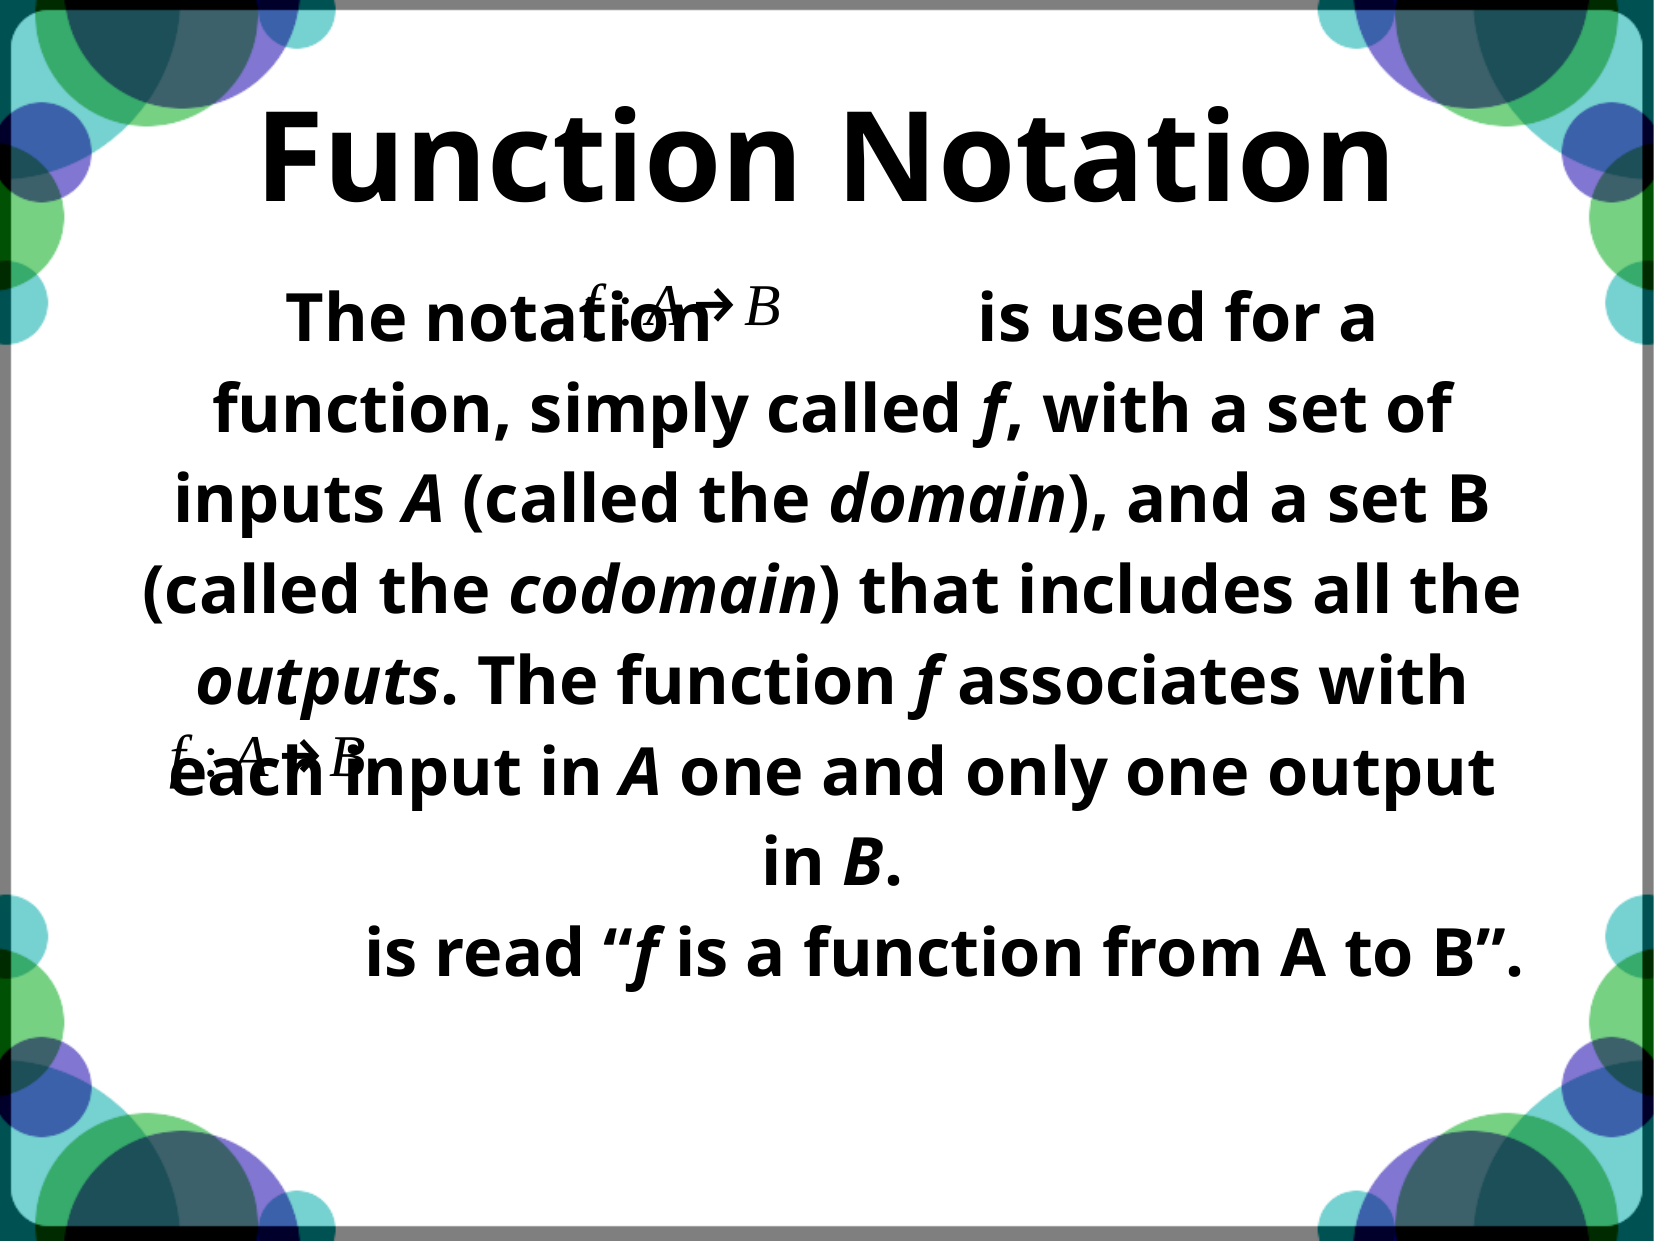

# Function Notation
The notation				 is used for a function, simply called f, with a set of inputs A (called the domain), and a set B (called the codomain) that includes all the outputs. The function f associates with each input in A one and only one output in B.
			is read “f is a function from A to B”.